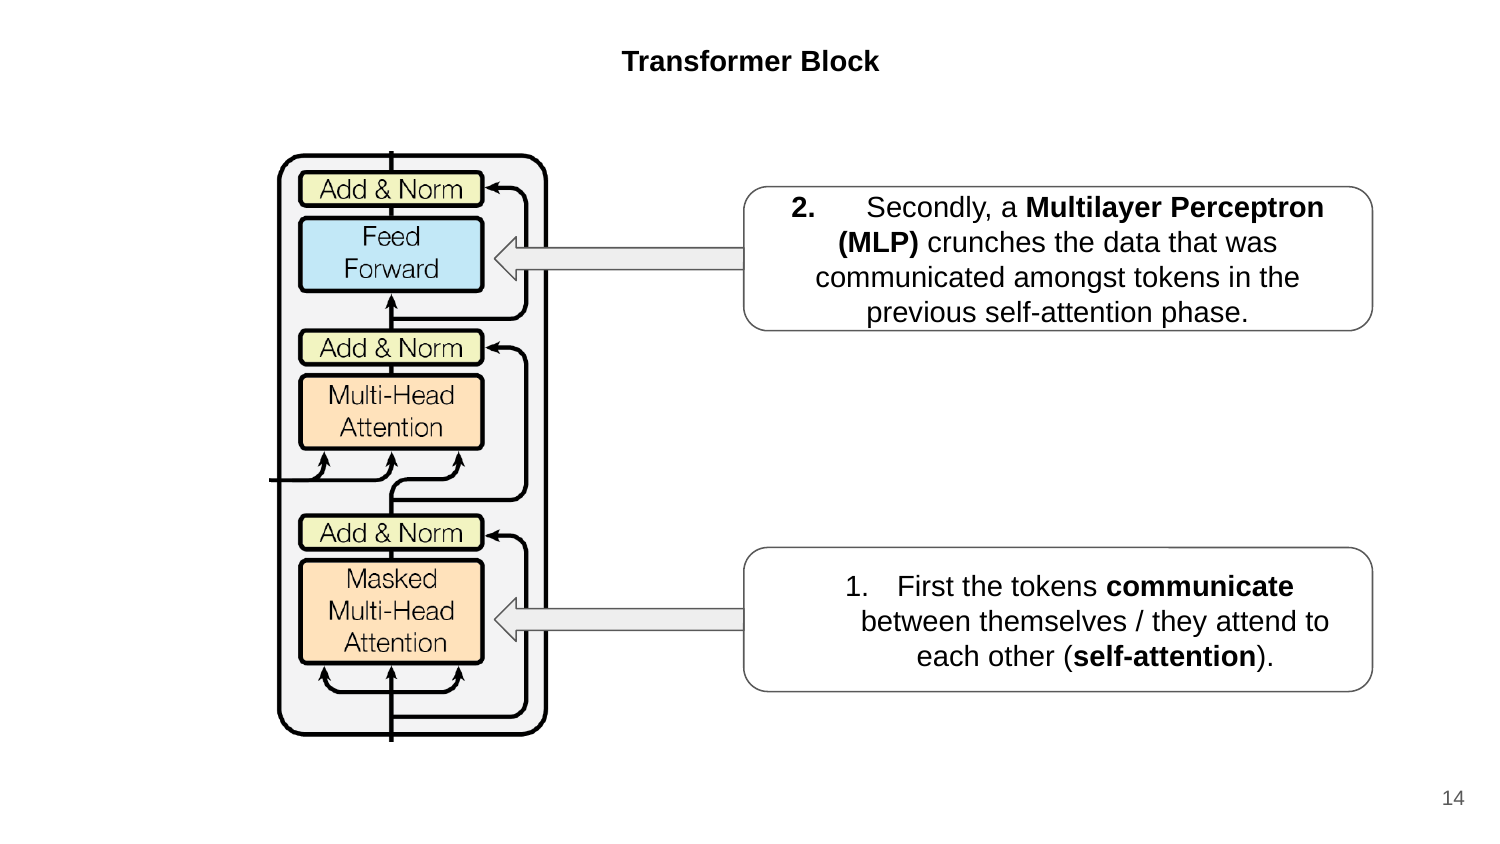

Transformer Block
2.	Secondly, a Multilayer Perceptron (MLP) crunches the data that was communicated amongst tokens in the previous self-attention phase.
First the tokens communicate between themselves / they attend to each other (self-attention).